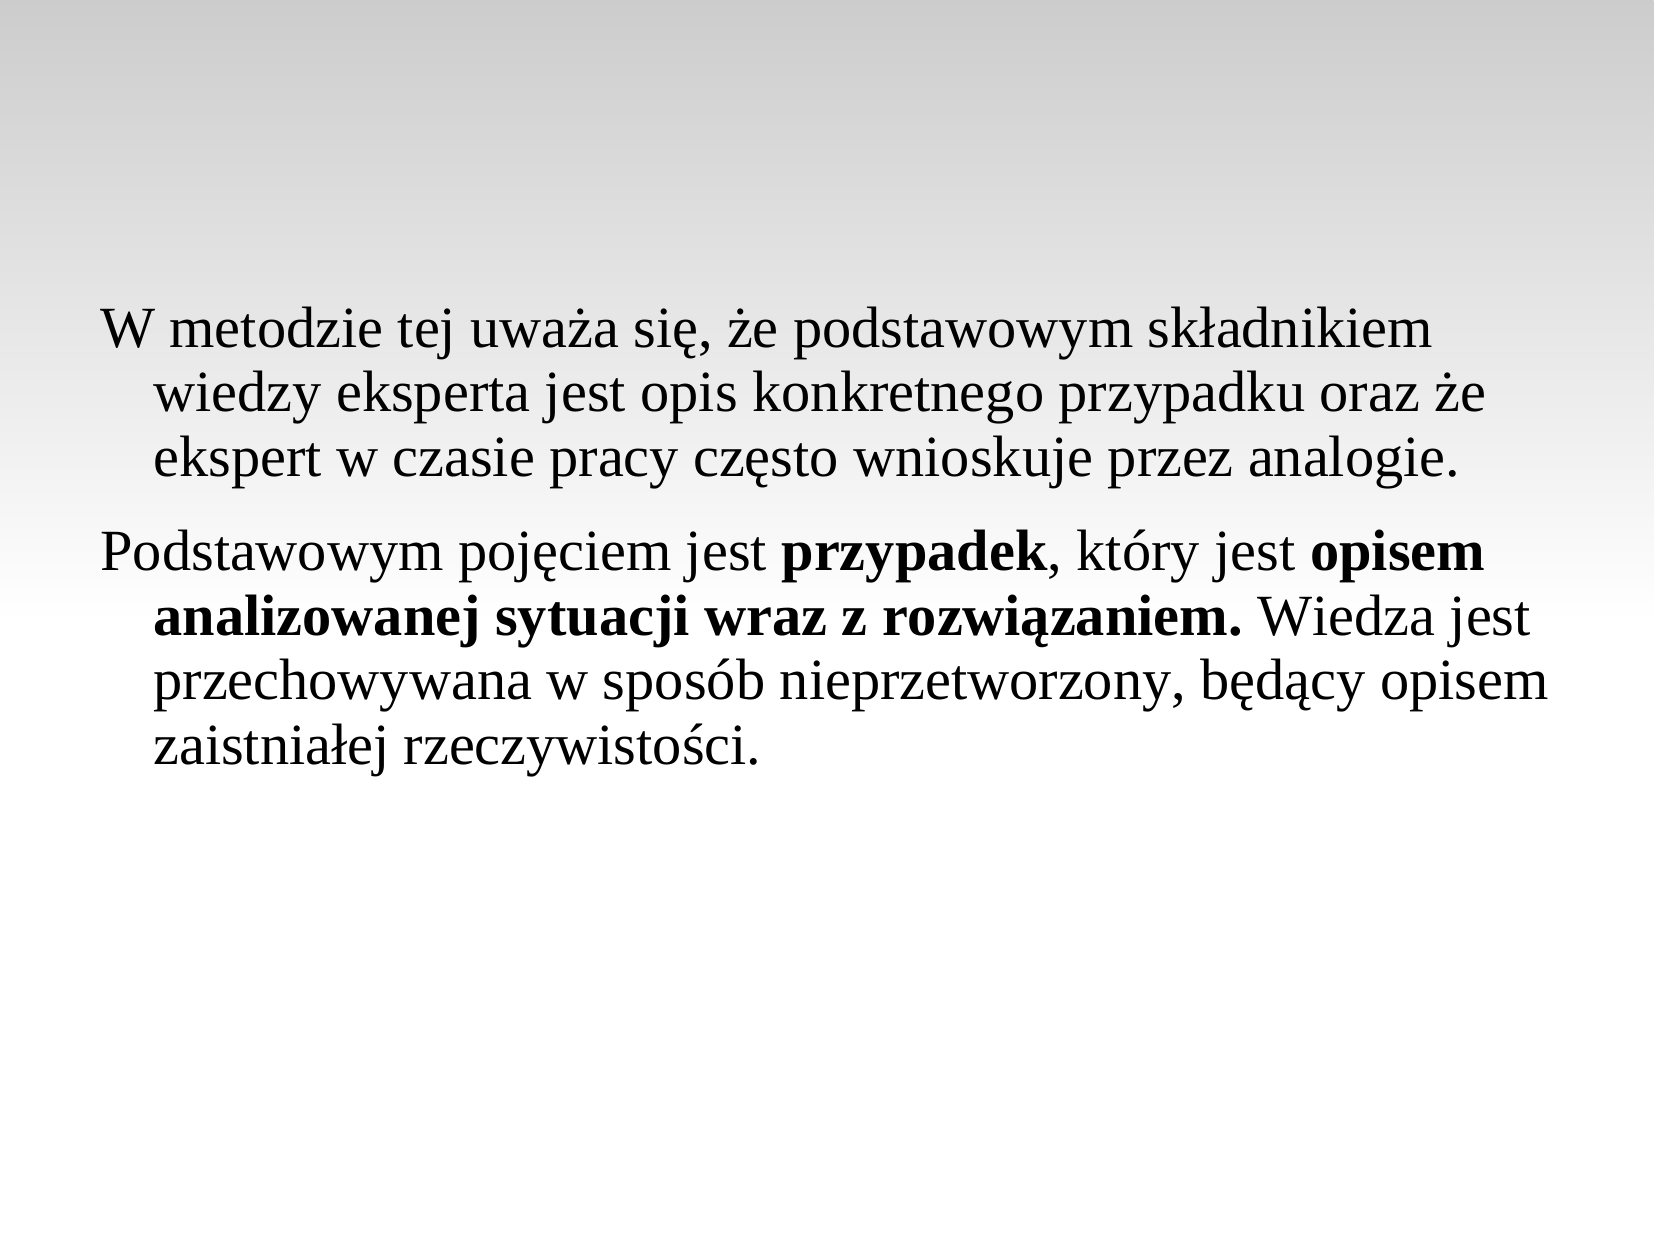

#
W metodzie tej uważa się, że podstawowym składnikiem wiedzy eksperta jest opis konkretnego przypadku oraz że ekspert w czasie pracy często wnioskuje przez analogie.
Podstawowym pojęciem jest przypadek, który jest opisem analizowanej sytuacji wraz z rozwiązaniem. Wiedza jest przechowywana w sposób nieprzetworzony, będący opisem zaistniałej rzeczywistości.